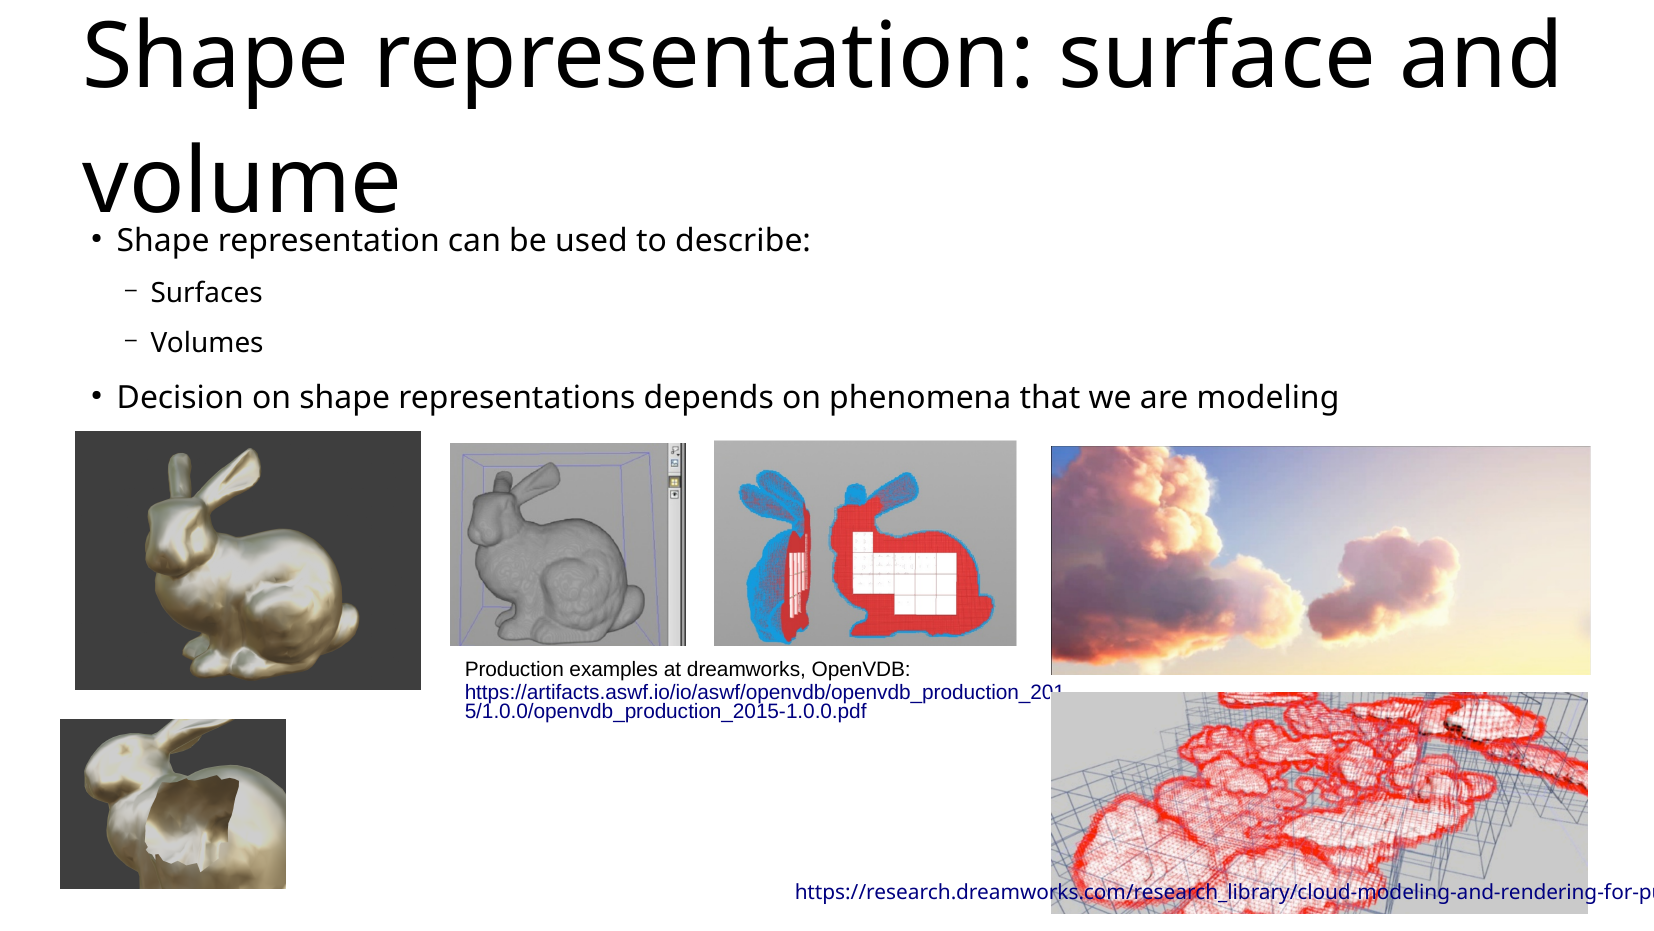

# Shape representation: surface and volume
Shape representation can be used to describe:
Surfaces
Volumes
Decision on shape representations depends on phenomena that we are modeling
Production examples at dreamworks, OpenVDB: https://artifacts.aswf.io/io/aswf/openvdb/openvdb_production_2015/1.0.0/openvdb_production_2015-1.0.0.pdf
https://research.dreamworks.com/research_library/cloud-modeling-and-rendering-for-puss-in-boots/